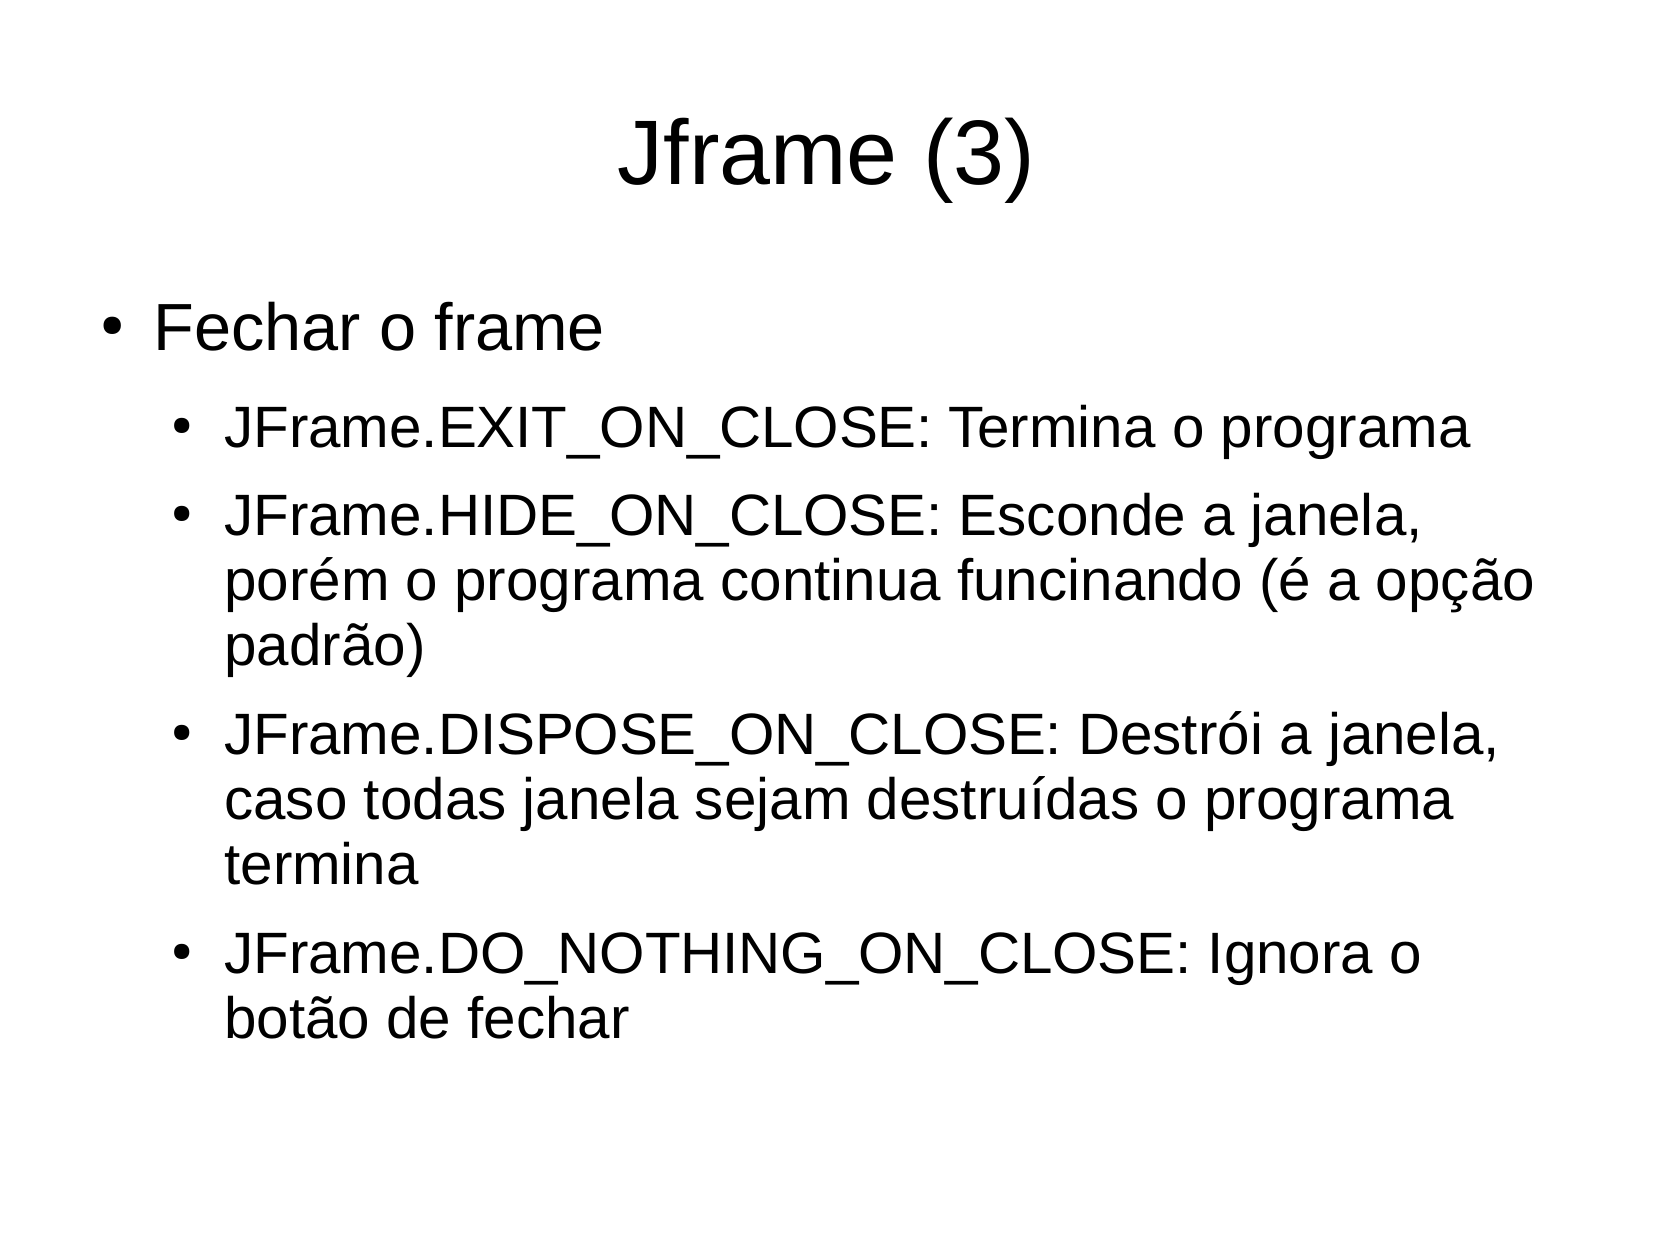

# Jframe (3)
Fechar o frame
JFrame.EXIT_ON_CLOSE: Termina o programa
JFrame.HIDE_ON_CLOSE: Esconde a janela, porém o programa continua funcinando (é a opção padrão)
JFrame.DISPOSE_ON_CLOSE: Destrói a janela, caso todas janela sejam destruídas o programa termina
JFrame.DO_NOTHING_ON_CLOSE: Ignora o botão de fechar